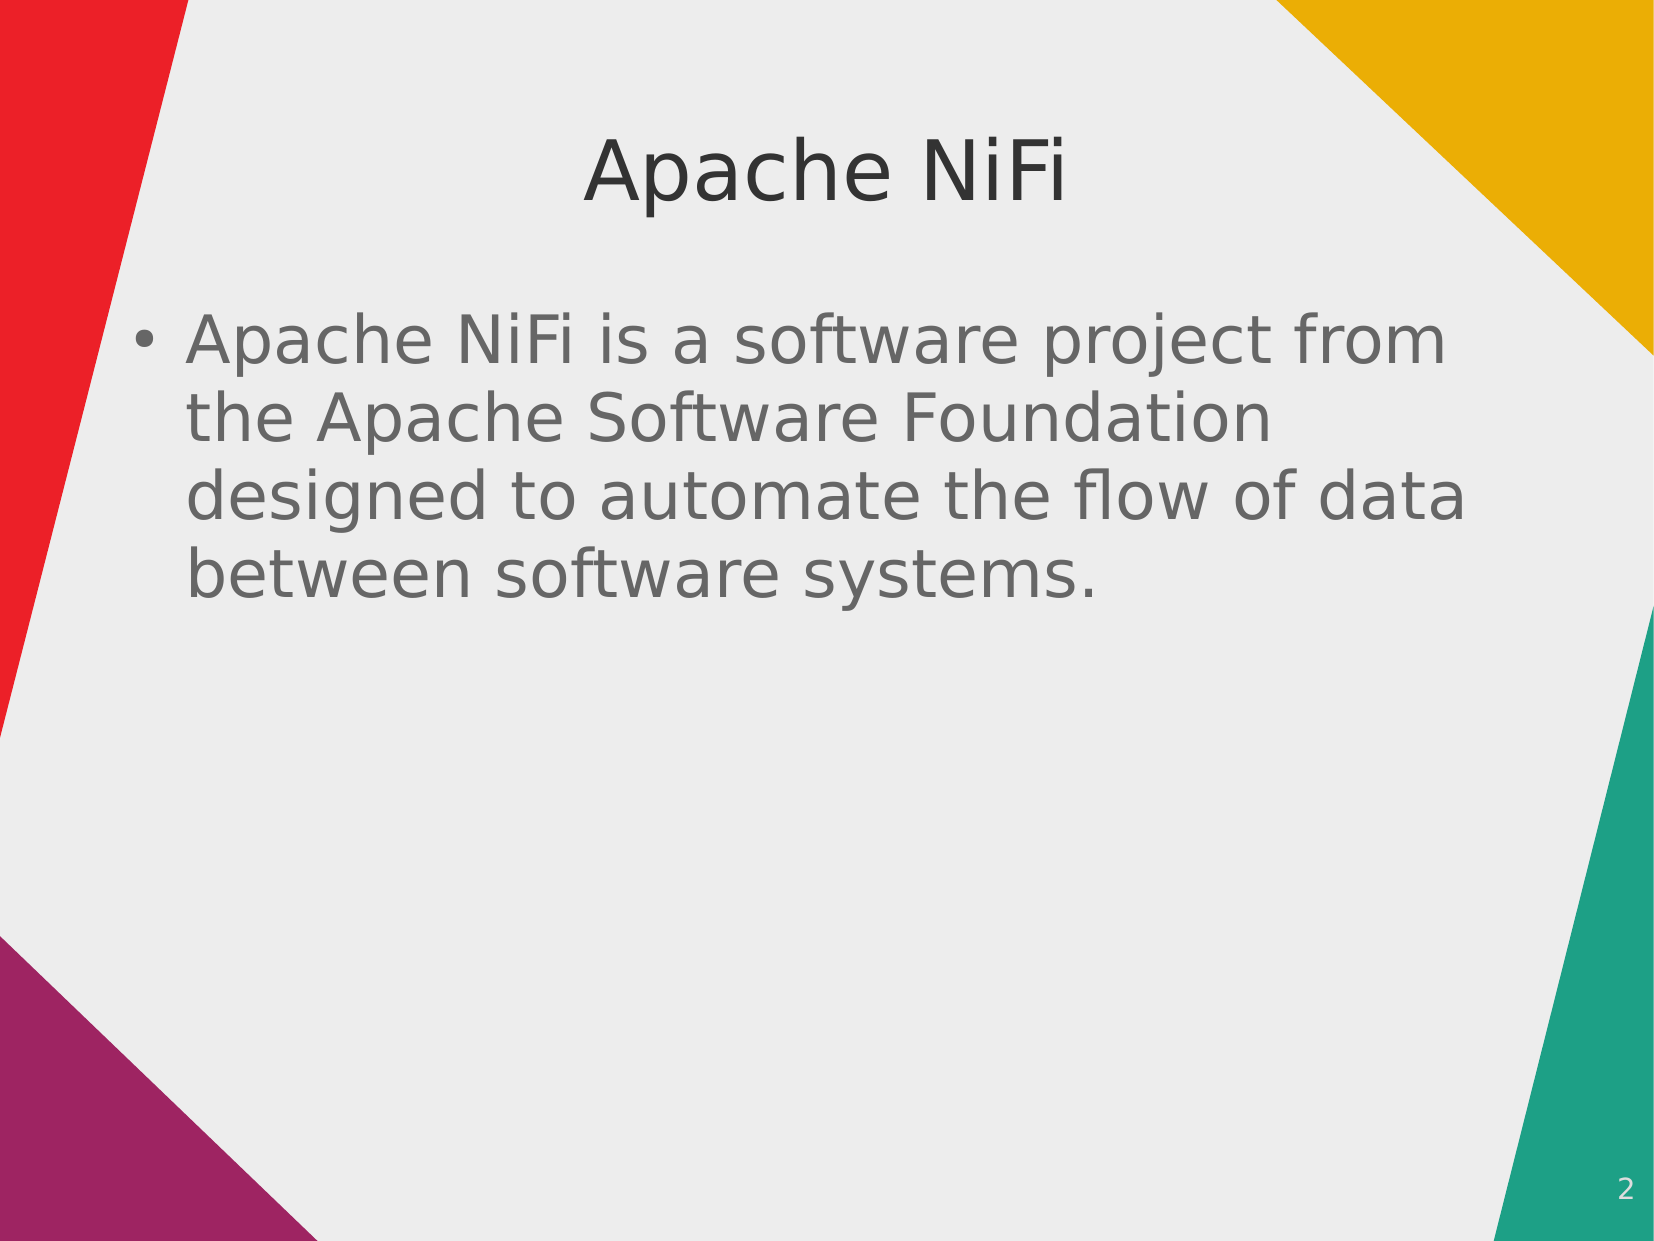

# Apache NiFi
Apache NiFi is a software project from the Apache Software Foundation designed to automate the flow of data between software systems.
2